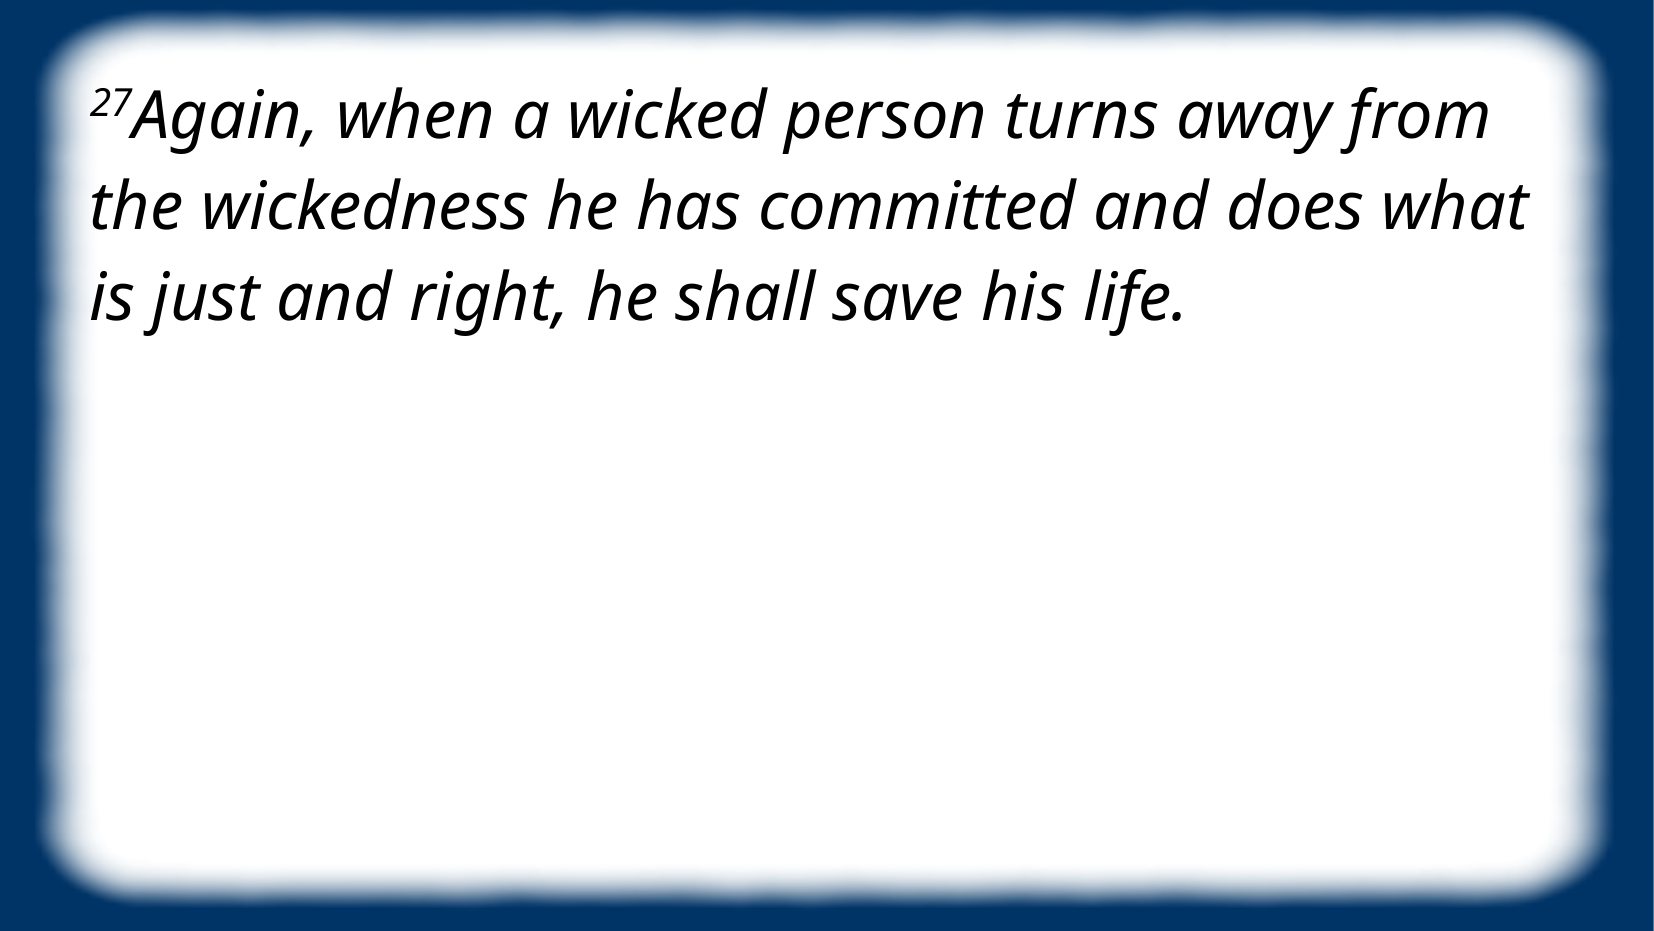

27Again, when a wicked person turns away from the wickedness he has committed and does what is just and right, he shall save his life.